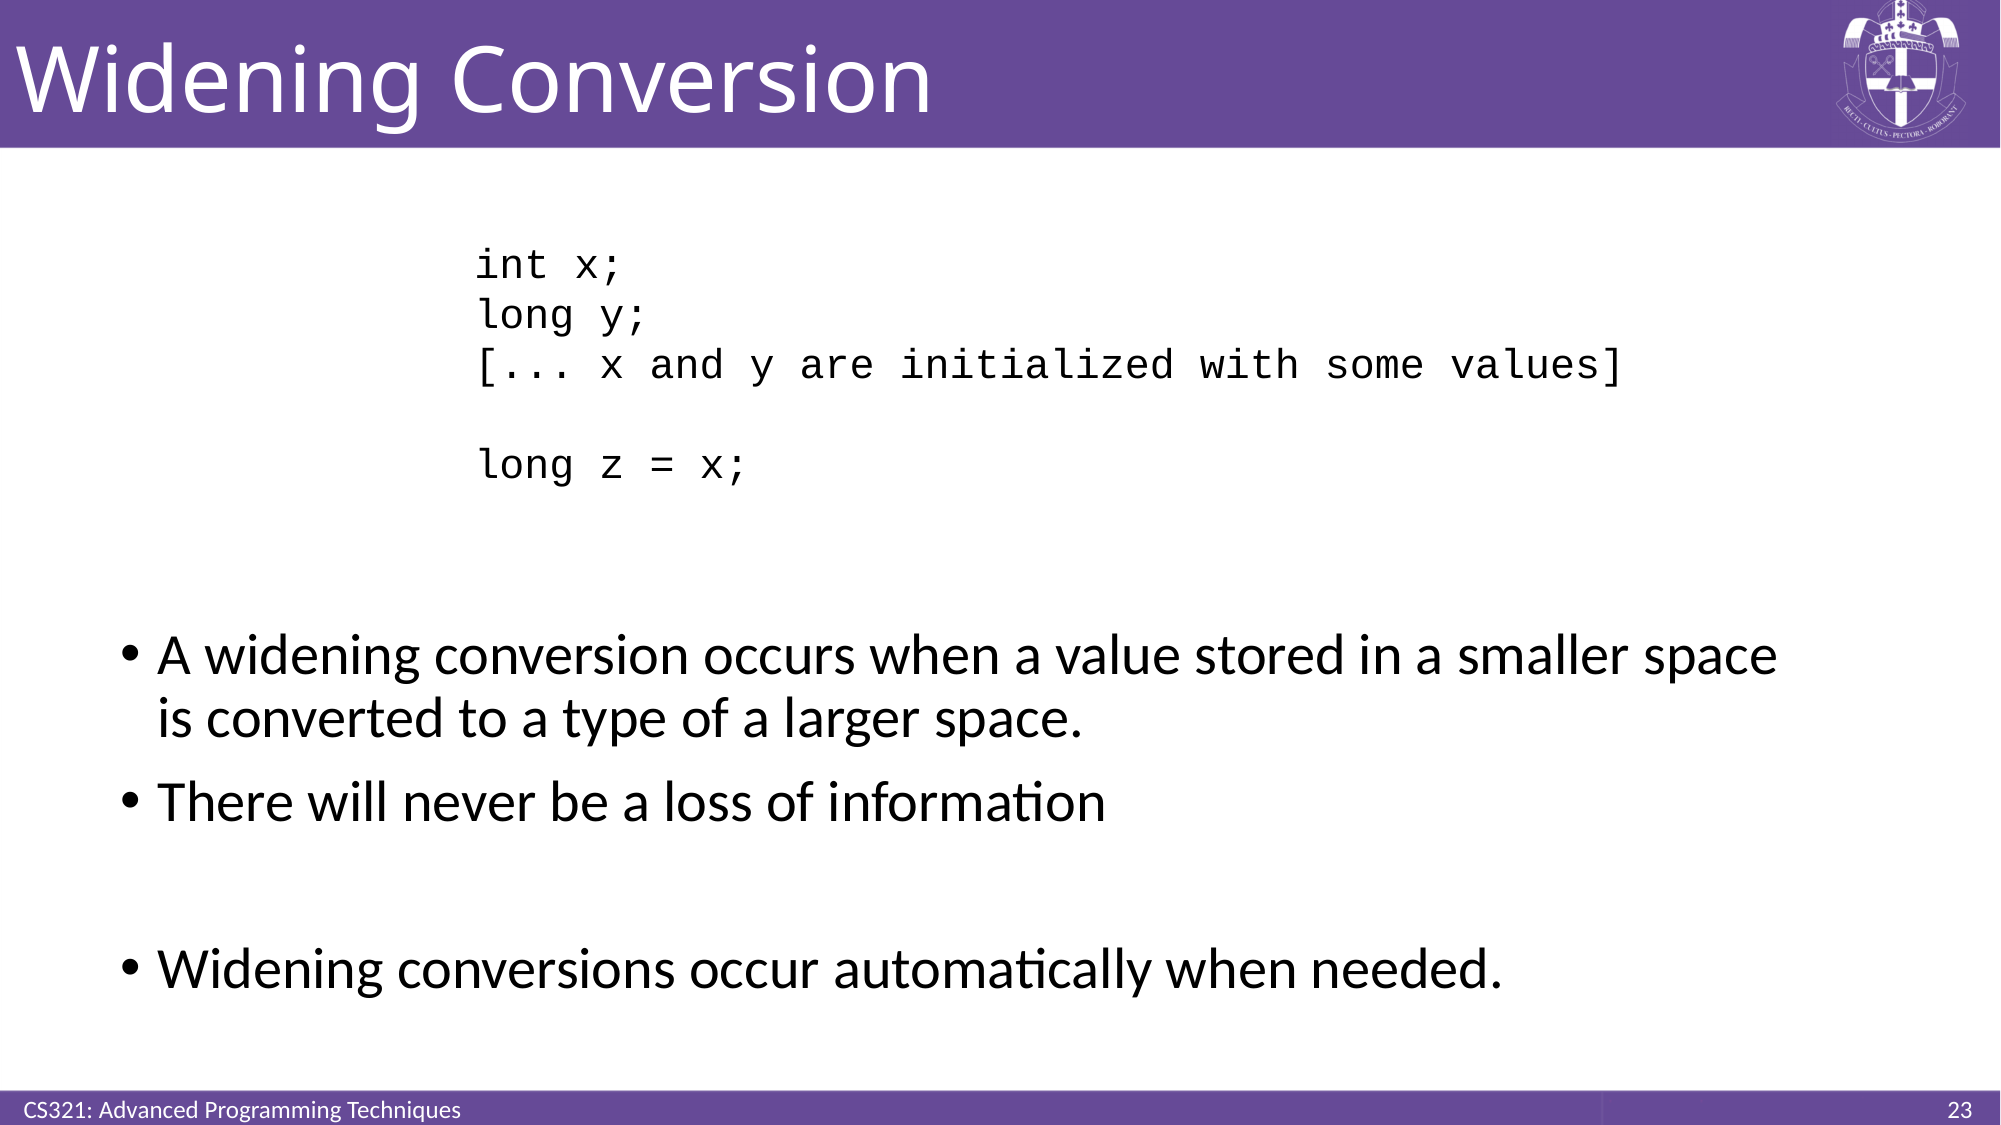

# Widening Conversion
A widening conversion occurs when a value stored in a smaller space is converted to a type of a larger space.
There will never be a loss of information
Widening conversions occur automatically when needed.
int x;
long y;
[... x and y are initialized with some values]
long z = x;
CS321: Advanced Programming Techniques